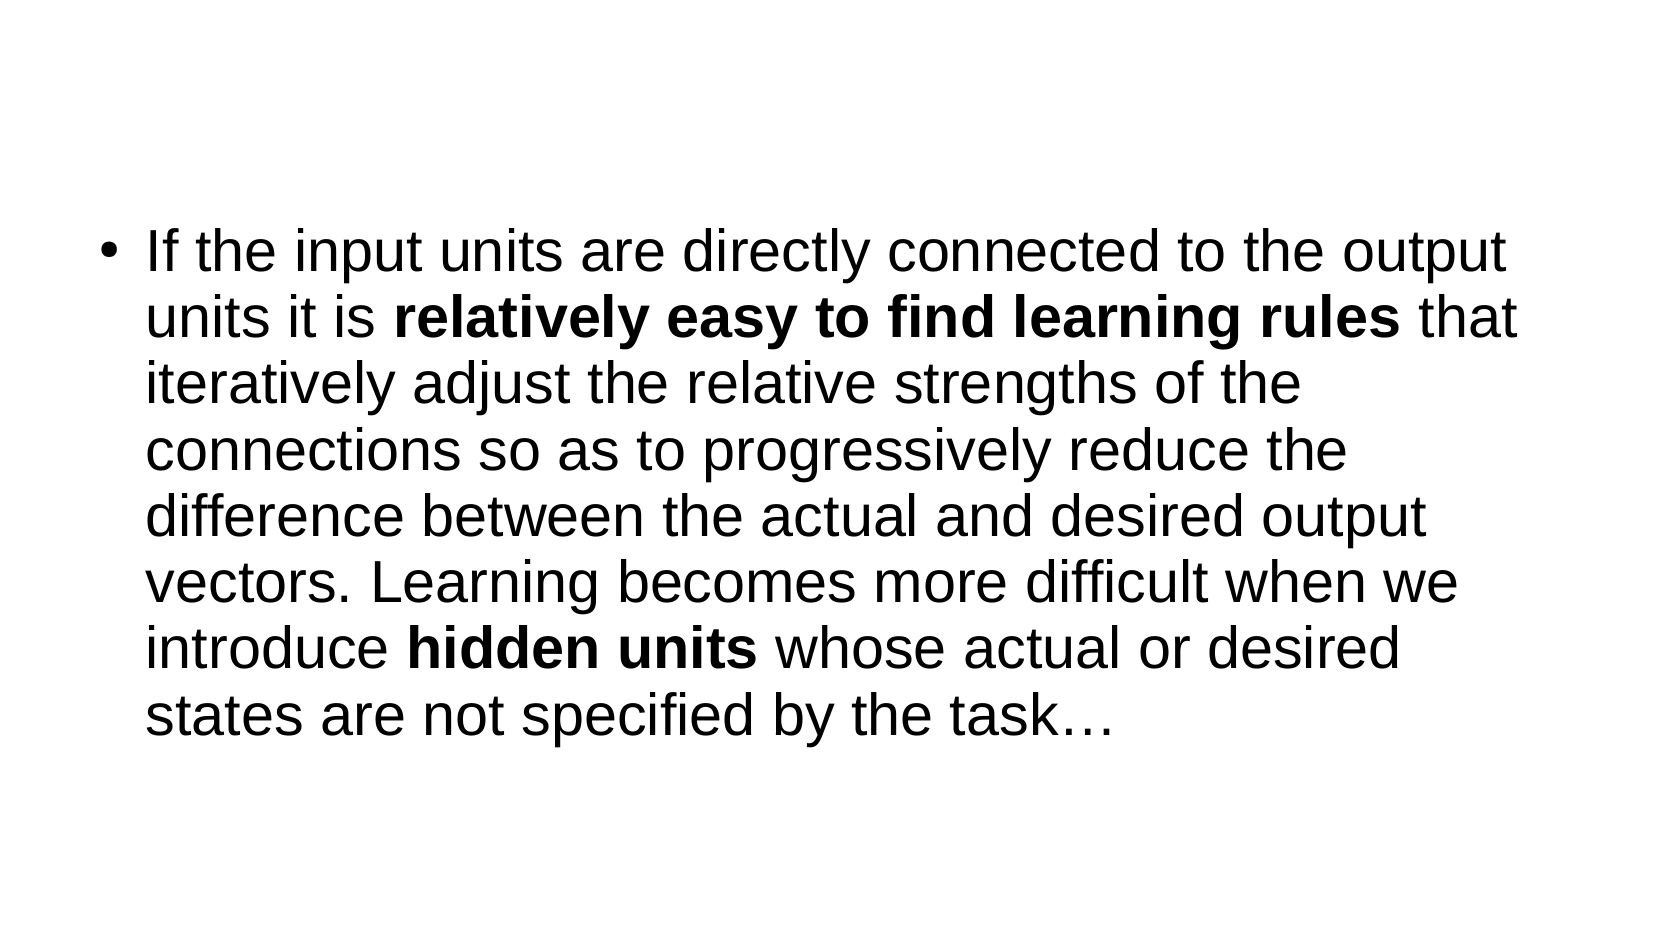

#
If the input units are directly connected to the output units it is relatively easy to find learning rules that iteratively adjust the relative strengths of the connections so as to progressively reduce the difference between the actual and desired output vectors. Learning becomes more difficult when we introduce hidden units whose actual or desired states are not specified by the task…